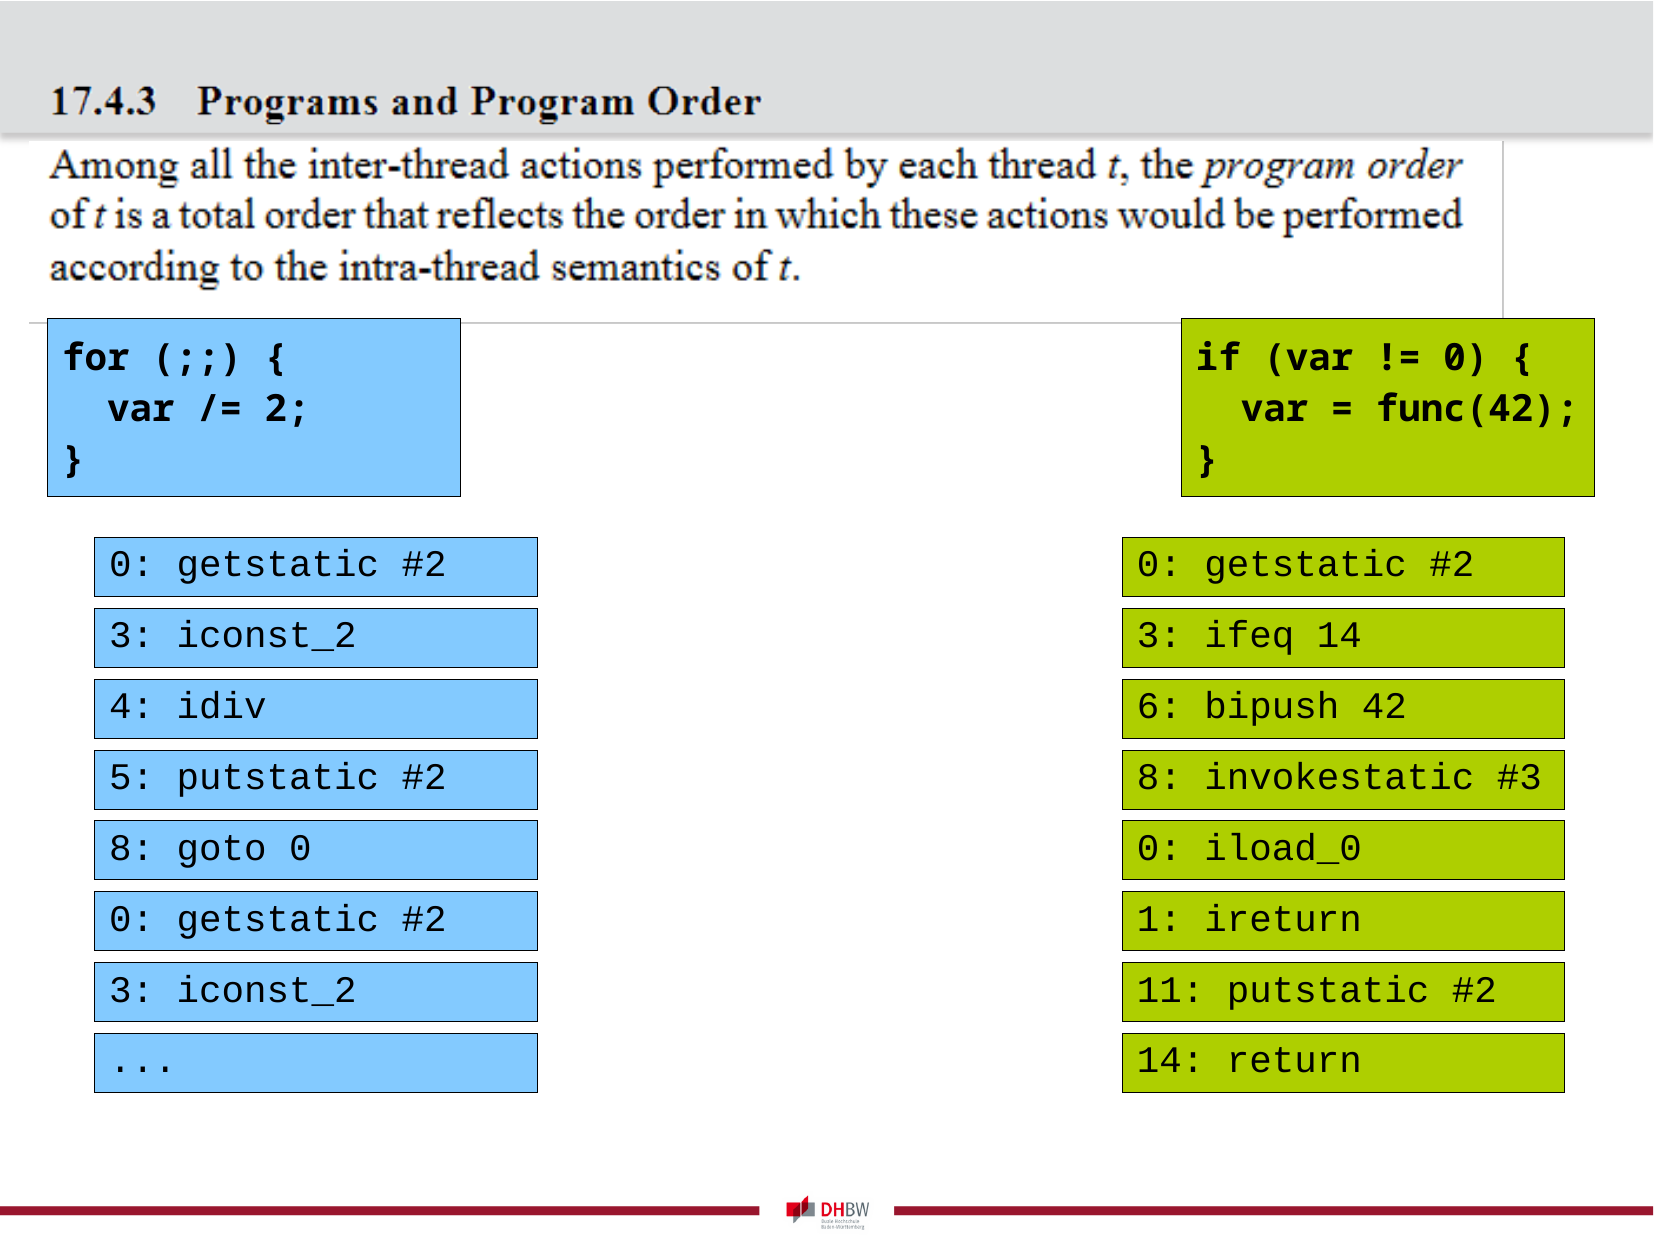

for (;;) {
 var /= 2;
}
if (var != 0) {
 var = func(42);
}
0: getstatic #2
0: getstatic #2
3: iconst_2
3: ifeq 14
4: idiv
6: bipush 42
5: putstatic #2
8: invokestatic #3
8: goto 0
0: iload_0
0: getstatic #2
1: ireturn
3: iconst_2
11: putstatic #2
...
14: return